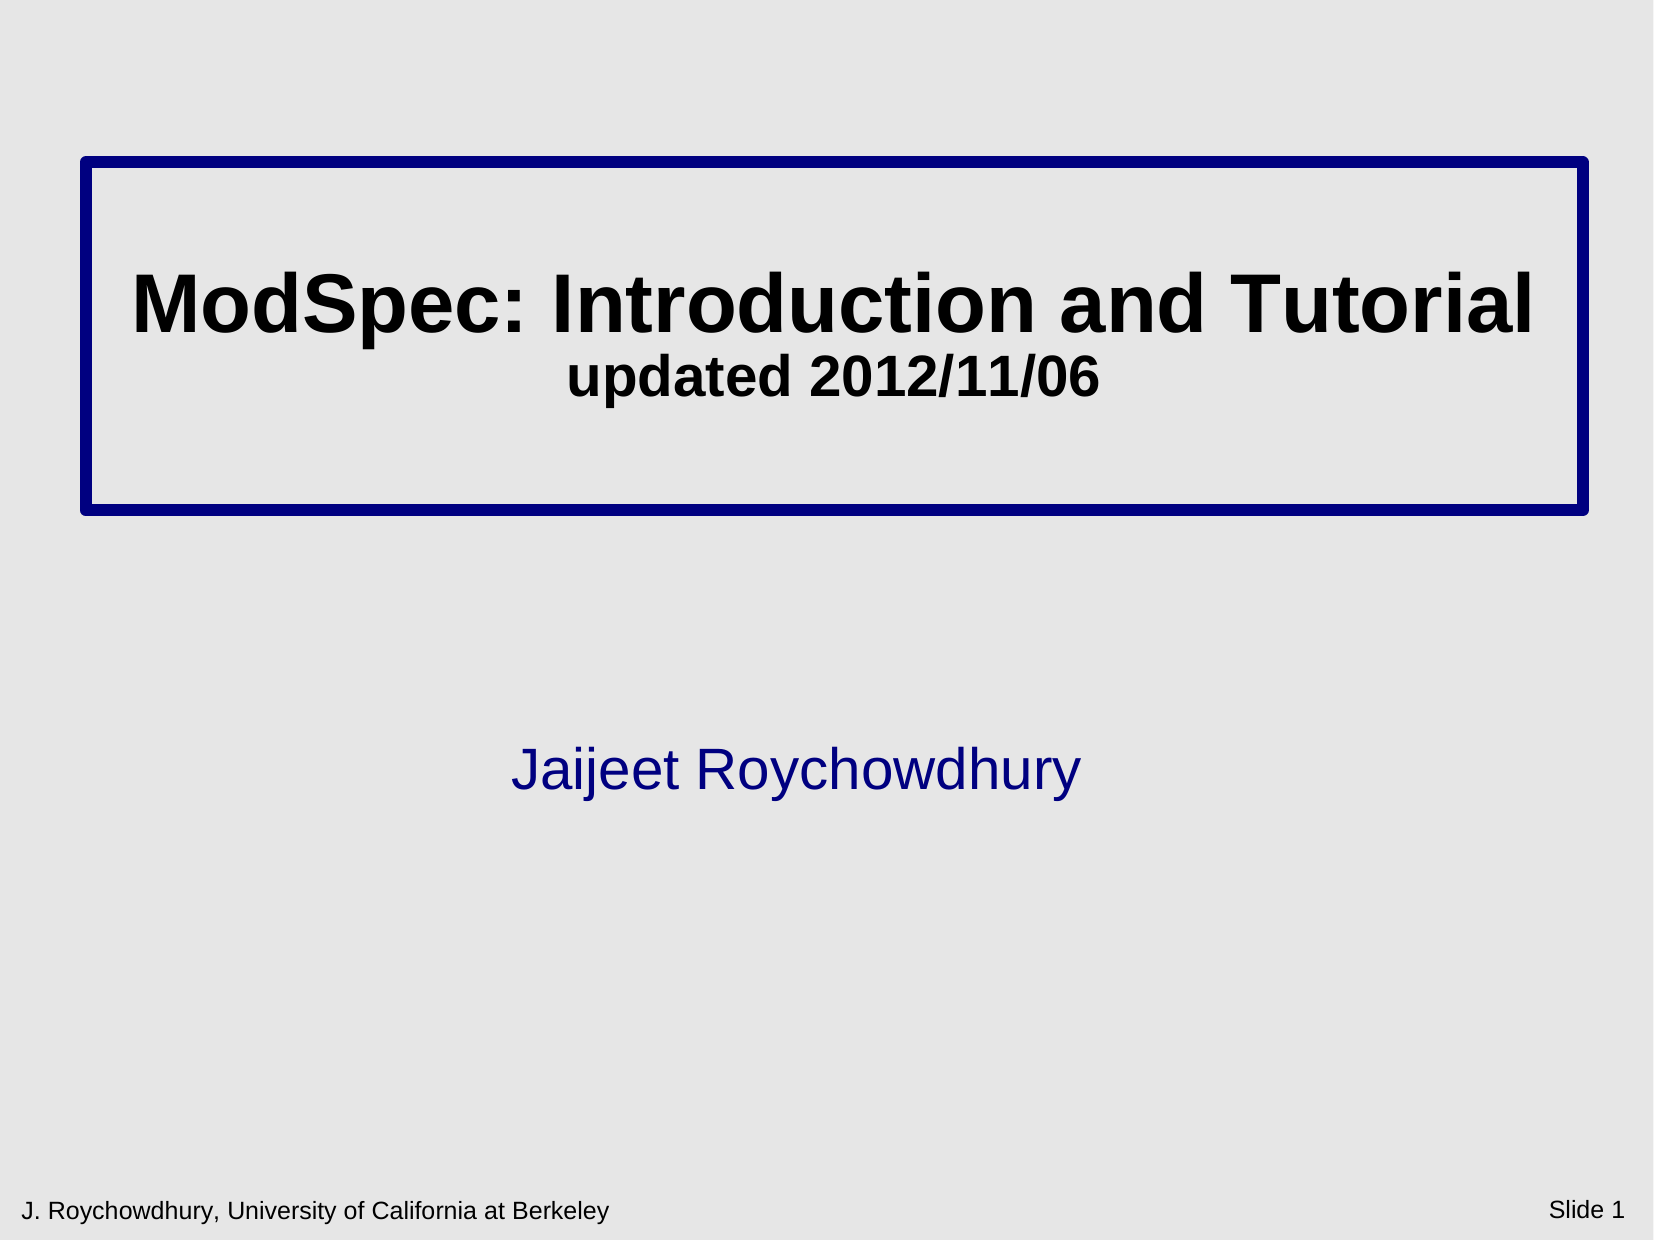

# ModSpec: Introduction and Tutorial updated 2012/11/06
Jaijeet Roychowdhury